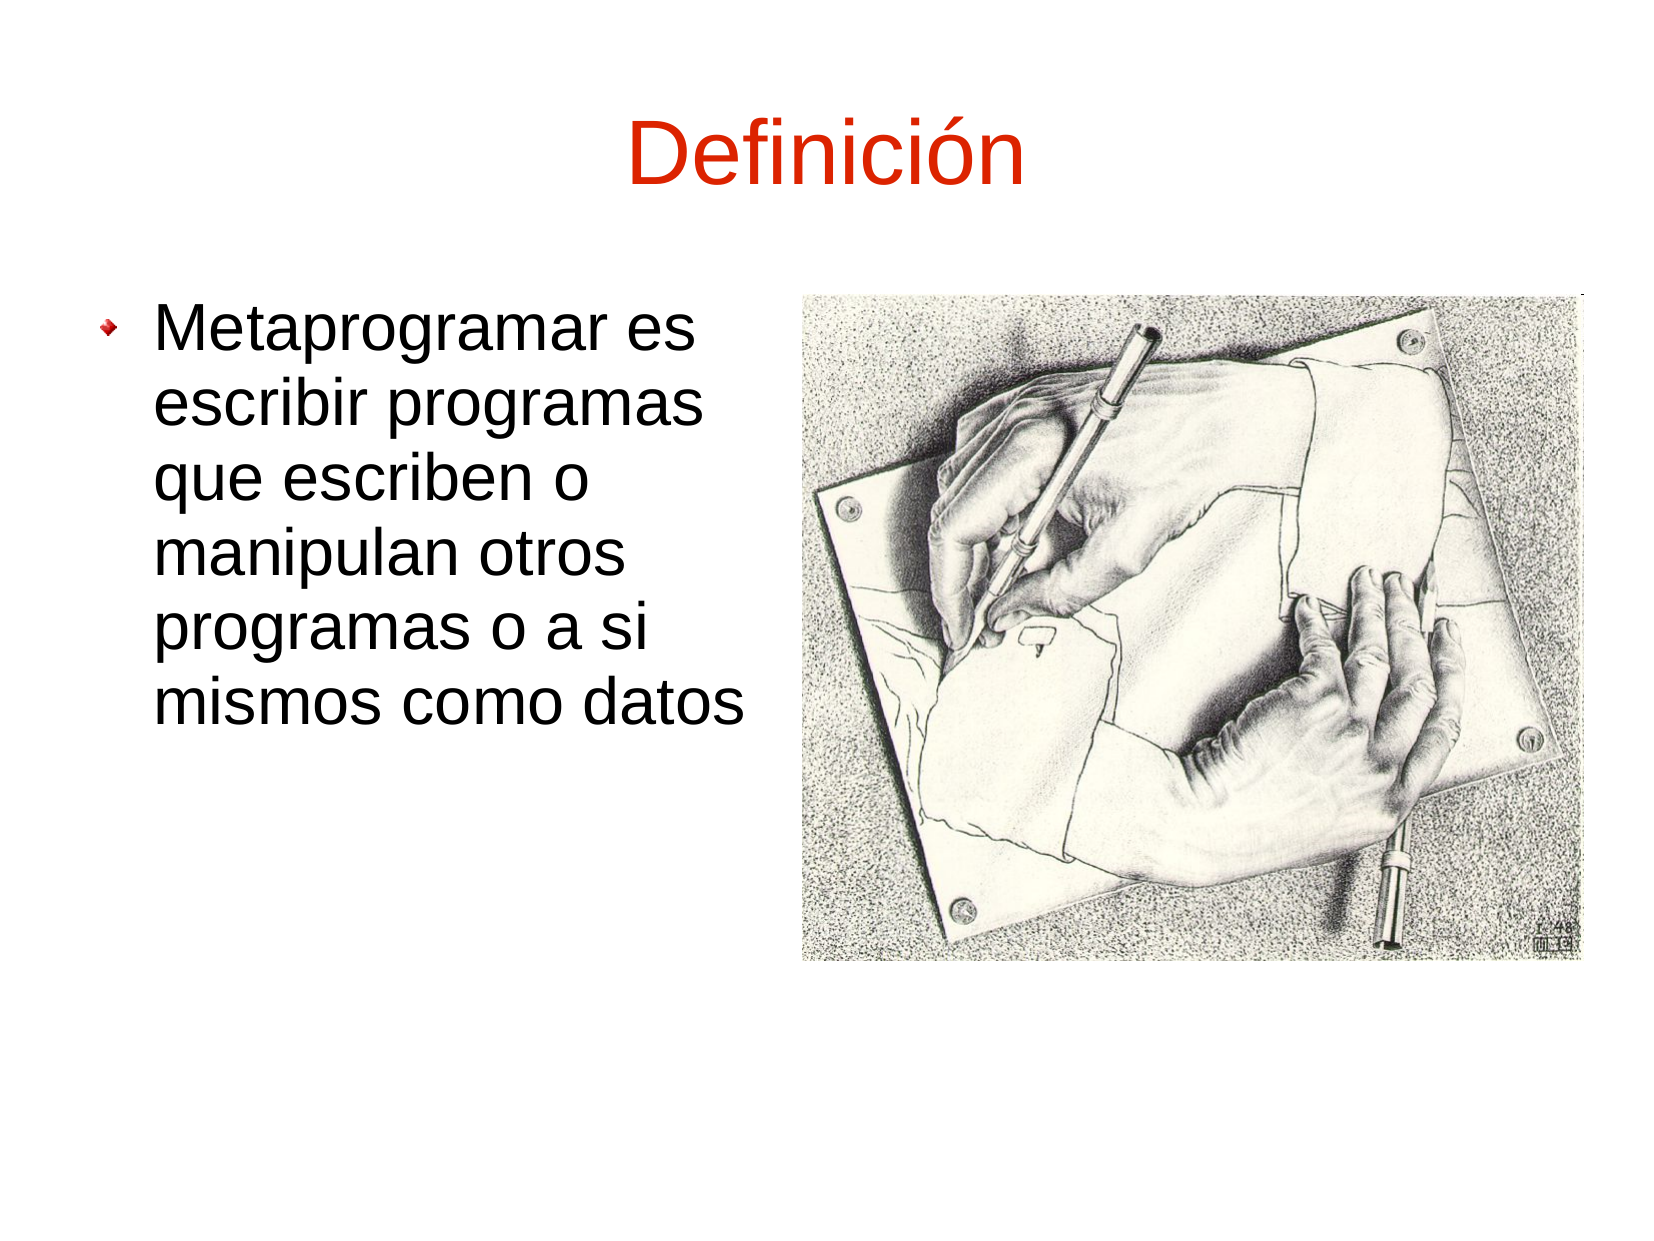

# Definición
Metaprogramar es escribir programas que escriben o manipulan otros programas o a si mismos como datos